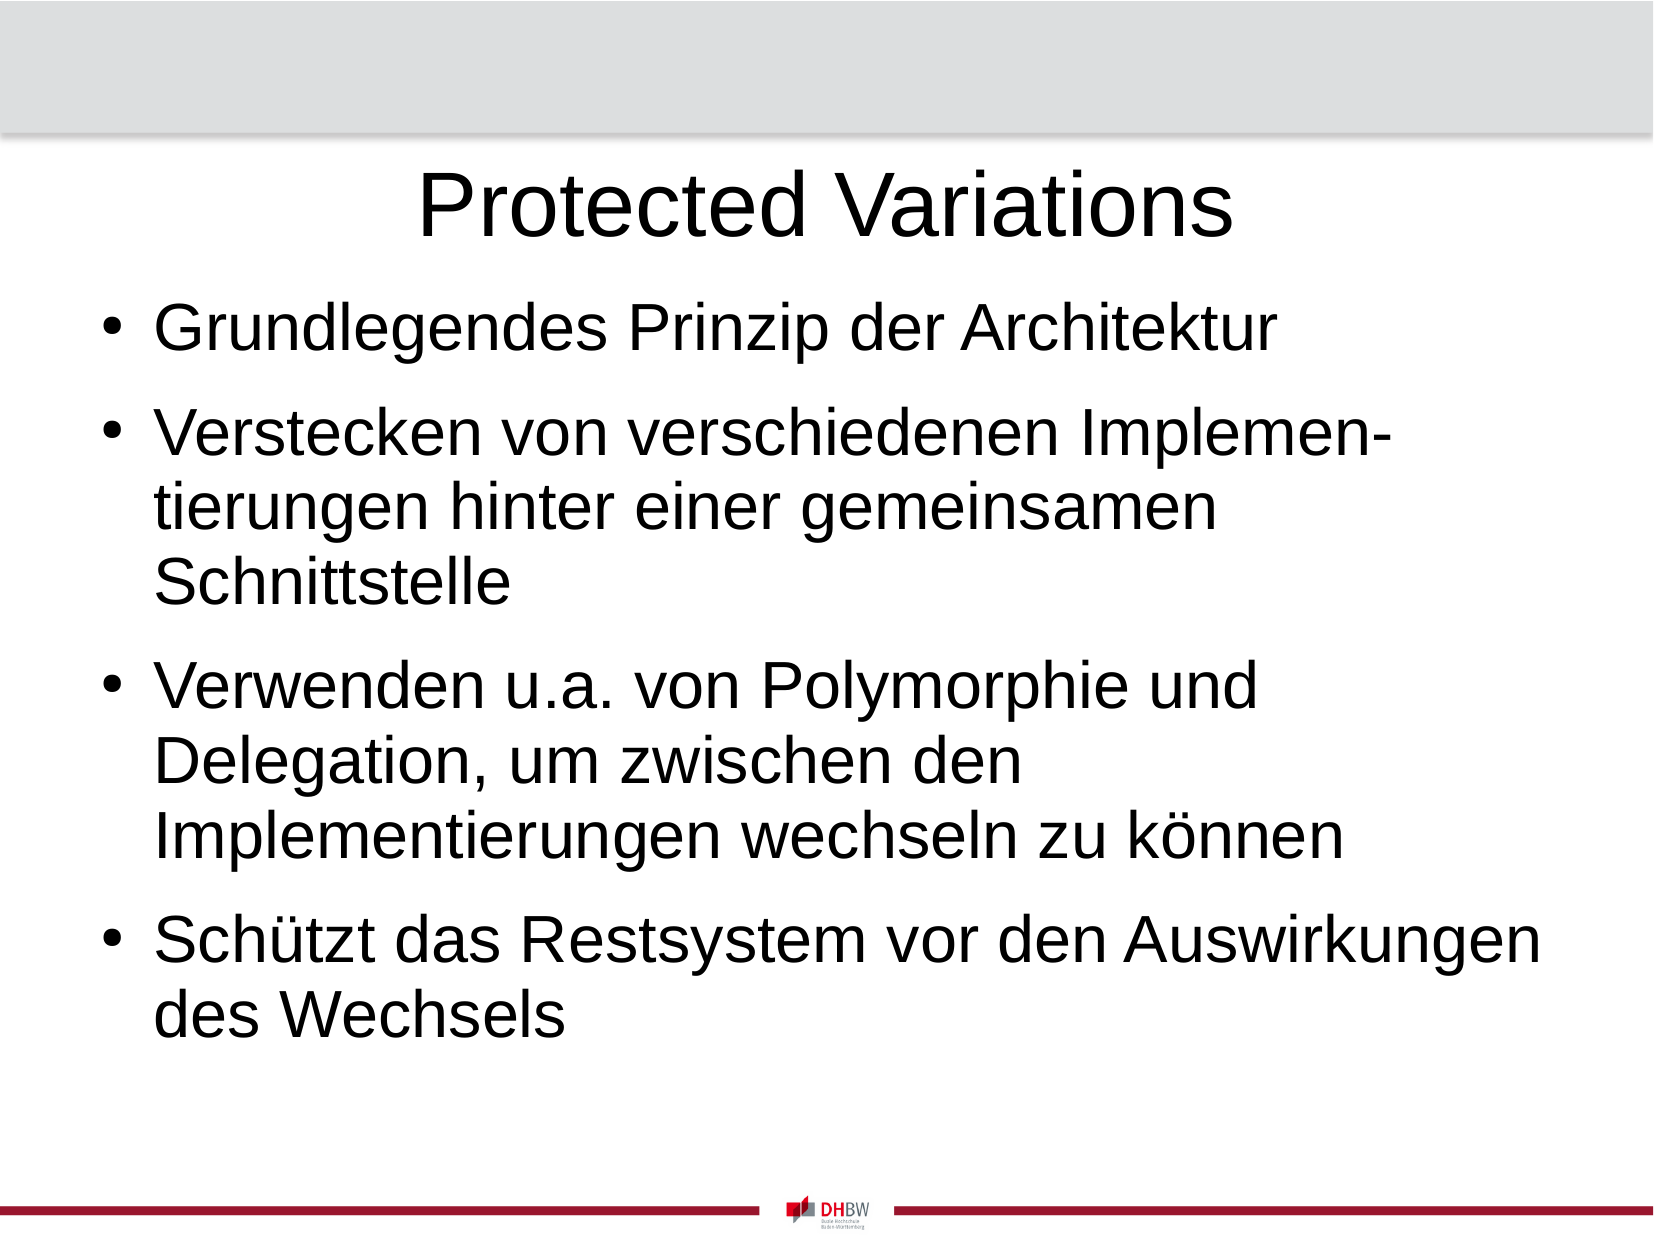

# Protected Variations
Grundlegendes Prinzip der Architektur
Verstecken von verschiedenen Implemen-tierungen hinter einer gemeinsamen Schnittstelle
Verwenden u.a. von Polymorphie und Delegation, um zwischen den Implementierungen wechseln zu können
Schützt das Restsystem vor den Auswirkungen des Wechsels